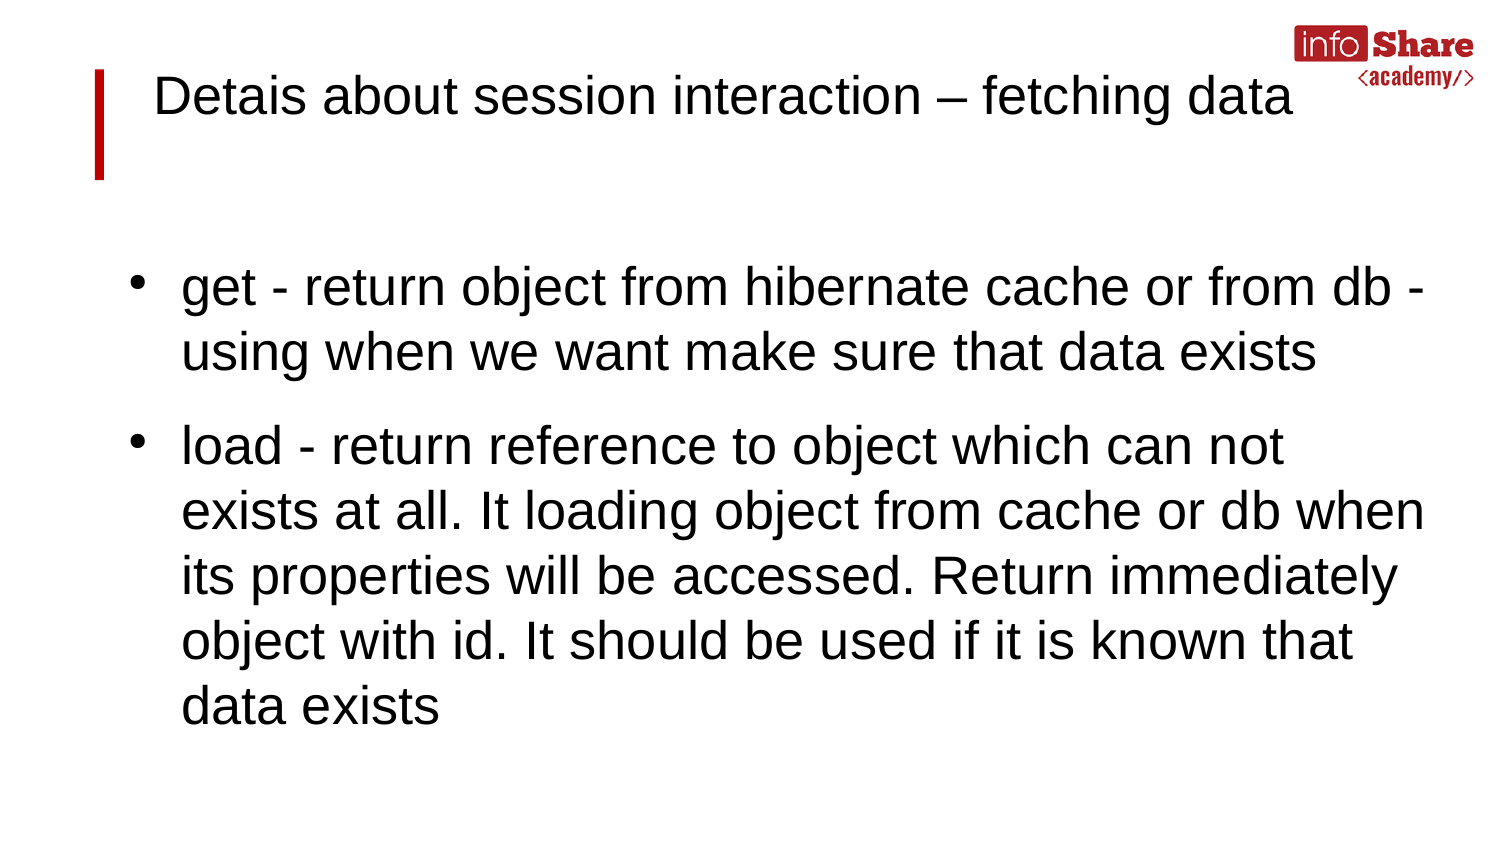

# Detais about session interaction – fetching data
get - return object from hibernate cache or from db - using when we want make sure that data exists
load - return reference to object which can not exists at all. It loading object from cache or db when its properties will be accessed. Return immediately object with id. It should be used if it is known that data exists